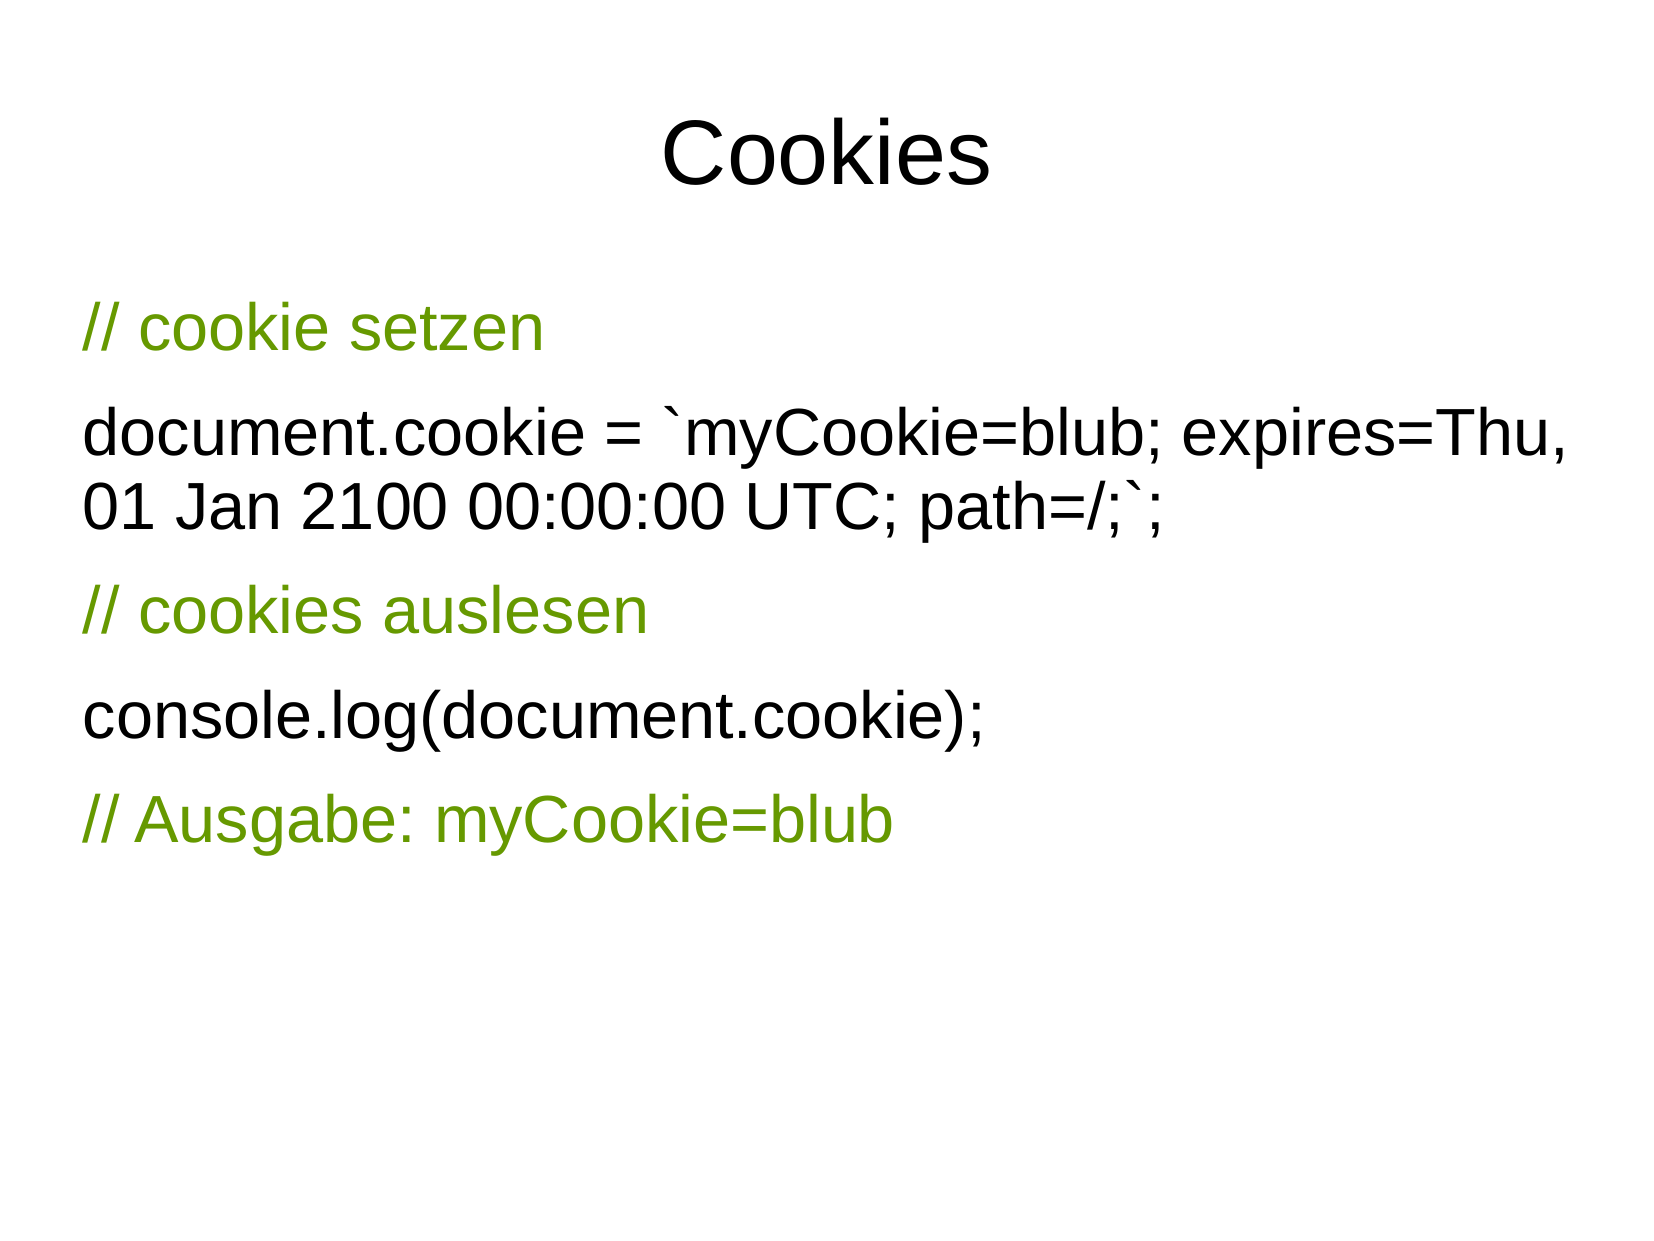

# Cookies
// cookie setzen
document.cookie = `myCookie=blub; expires=Thu, 01 Jan 2100 00:00:00 UTC; path=/;`;
// cookies auslesen
console.log(document.cookie);
// Ausgabe: myCookie=blub